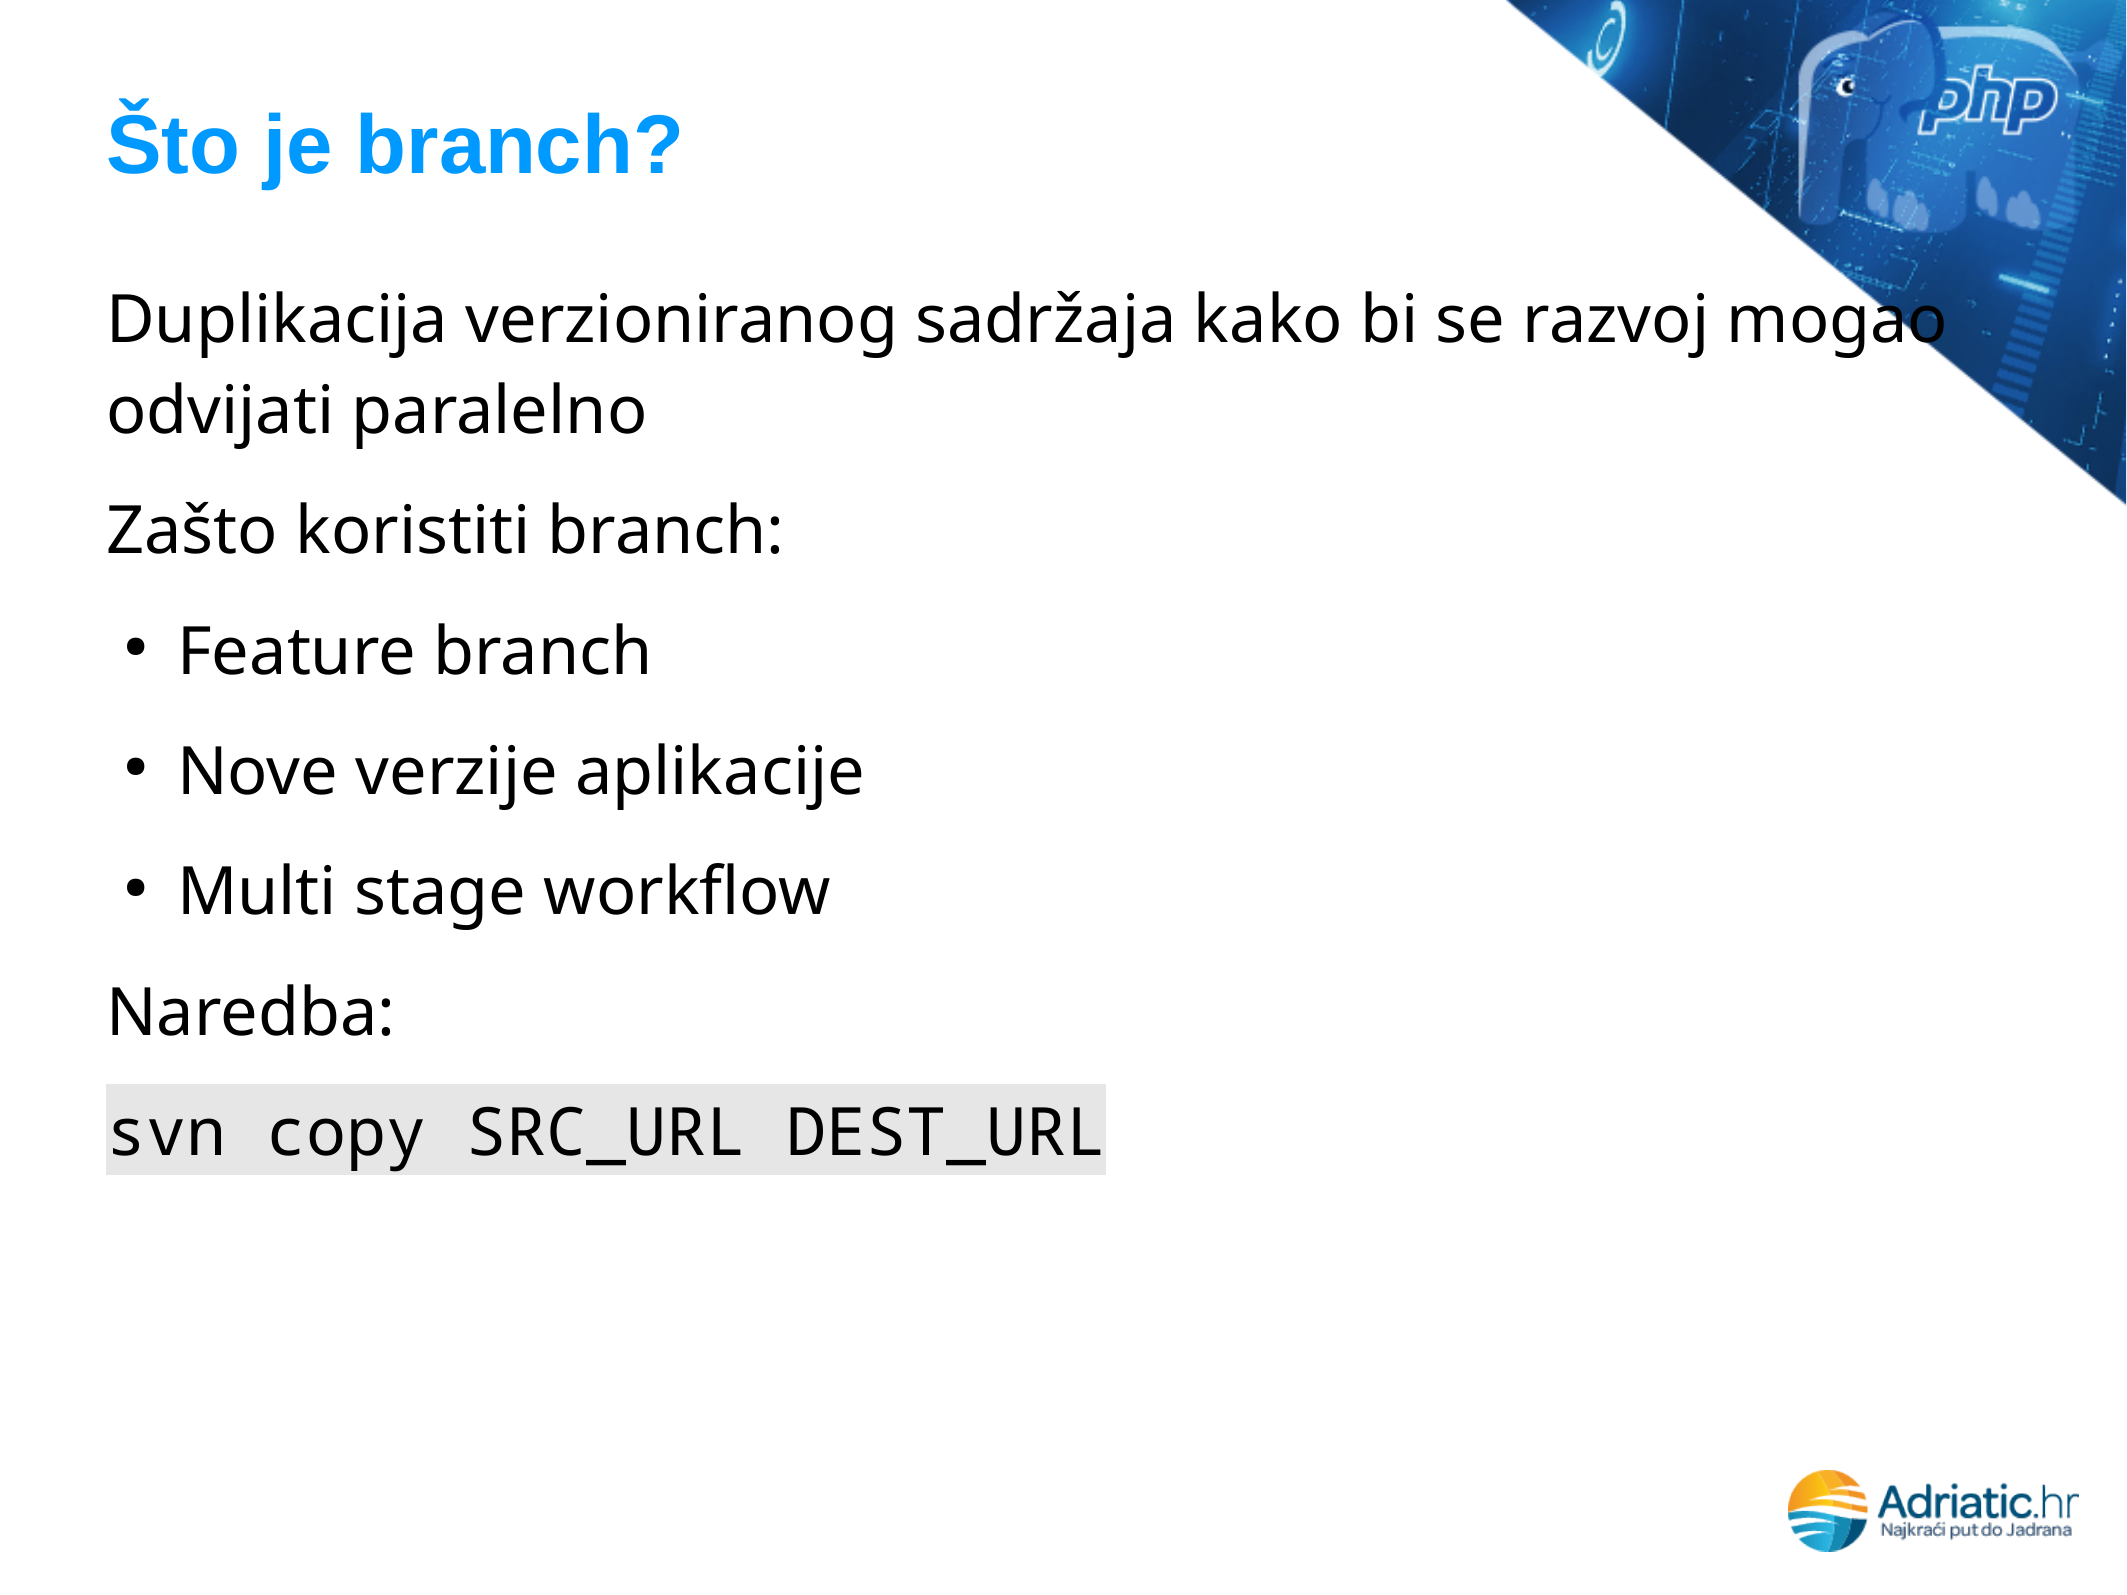

# Što je branch?
Duplikacija verzioniranog sadržaja kako bi se razvoj mogao odvijati paralelno
Zašto koristiti branch:
Feature branch
Nove verzije aplikacije
Multi stage workflow
Naredba:
svn copy SRC_URL DEST_URL